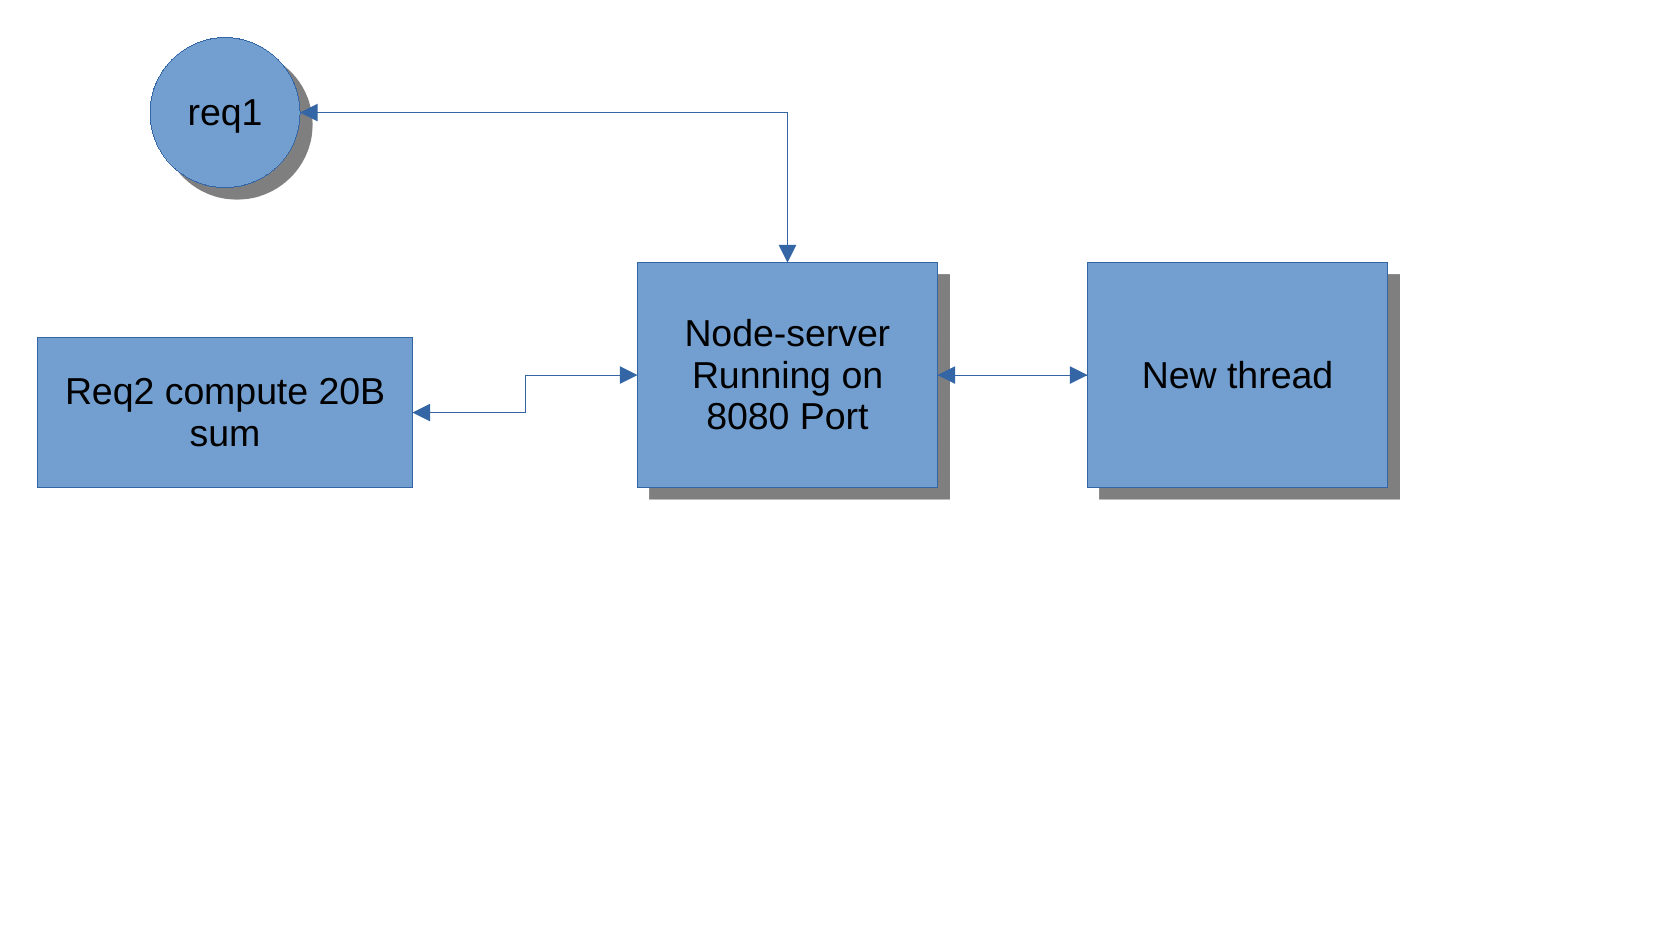

req1
Node-server
Running on 8080 Port
New thread
Req2 compute 20B
sum